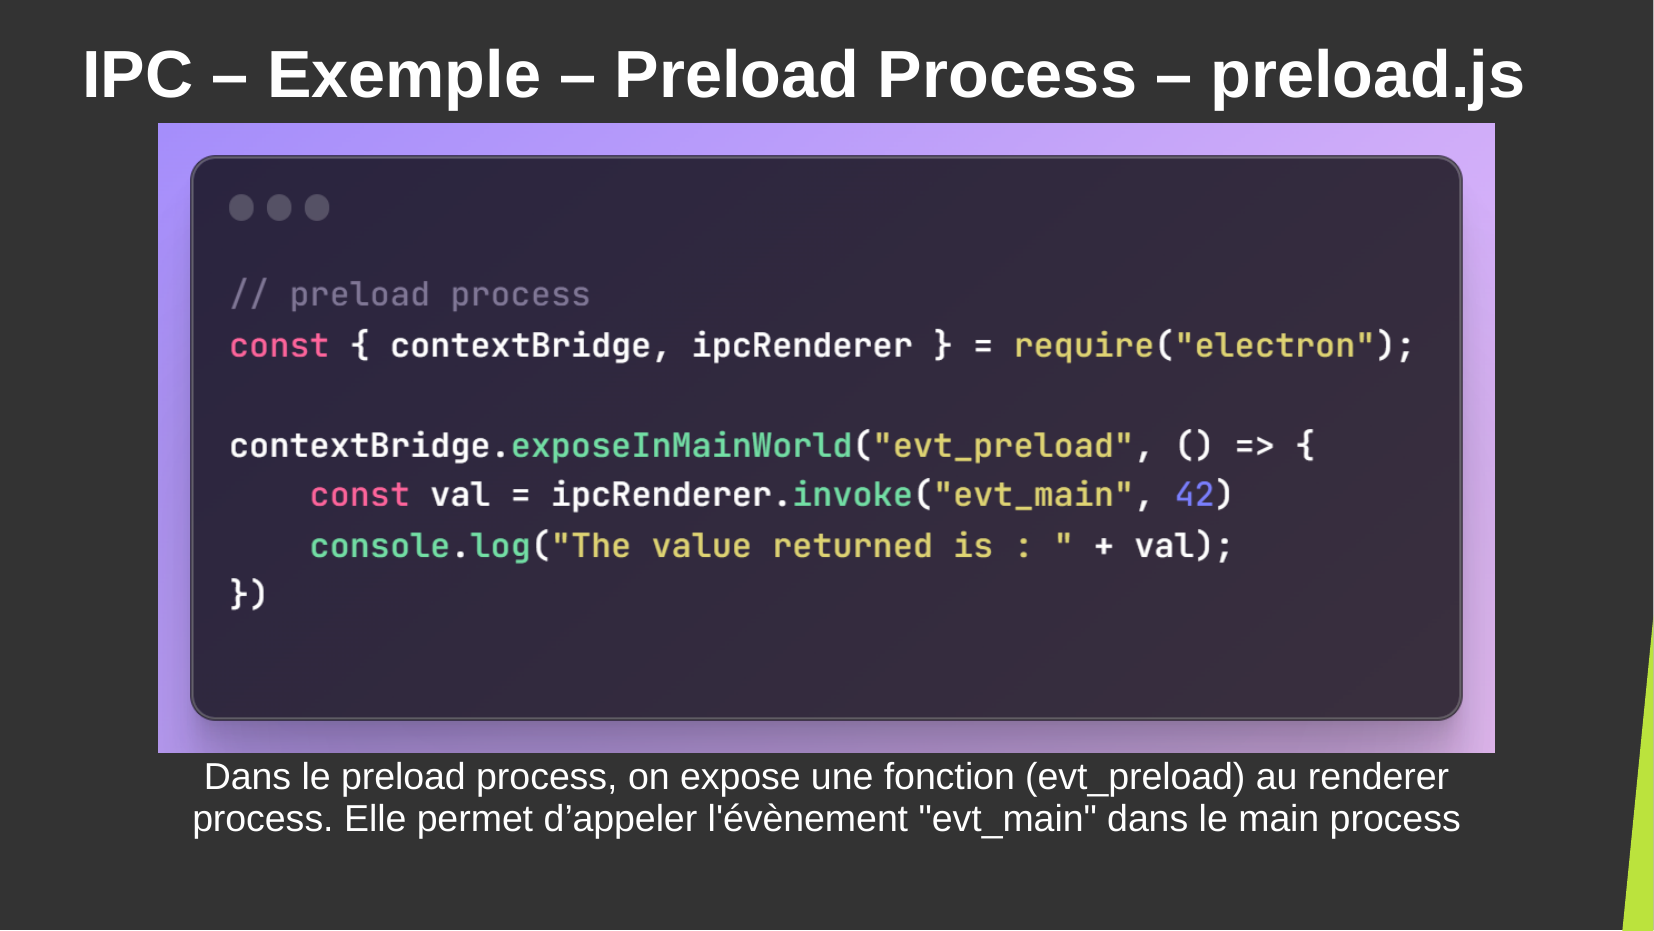

# IPC – Exemple – Preload Process – preload.js
Dans le preload process, on expose une fonction (evt_preload) au renderer process. Elle permet d’appeler l'évènement "evt_main" dans le main process